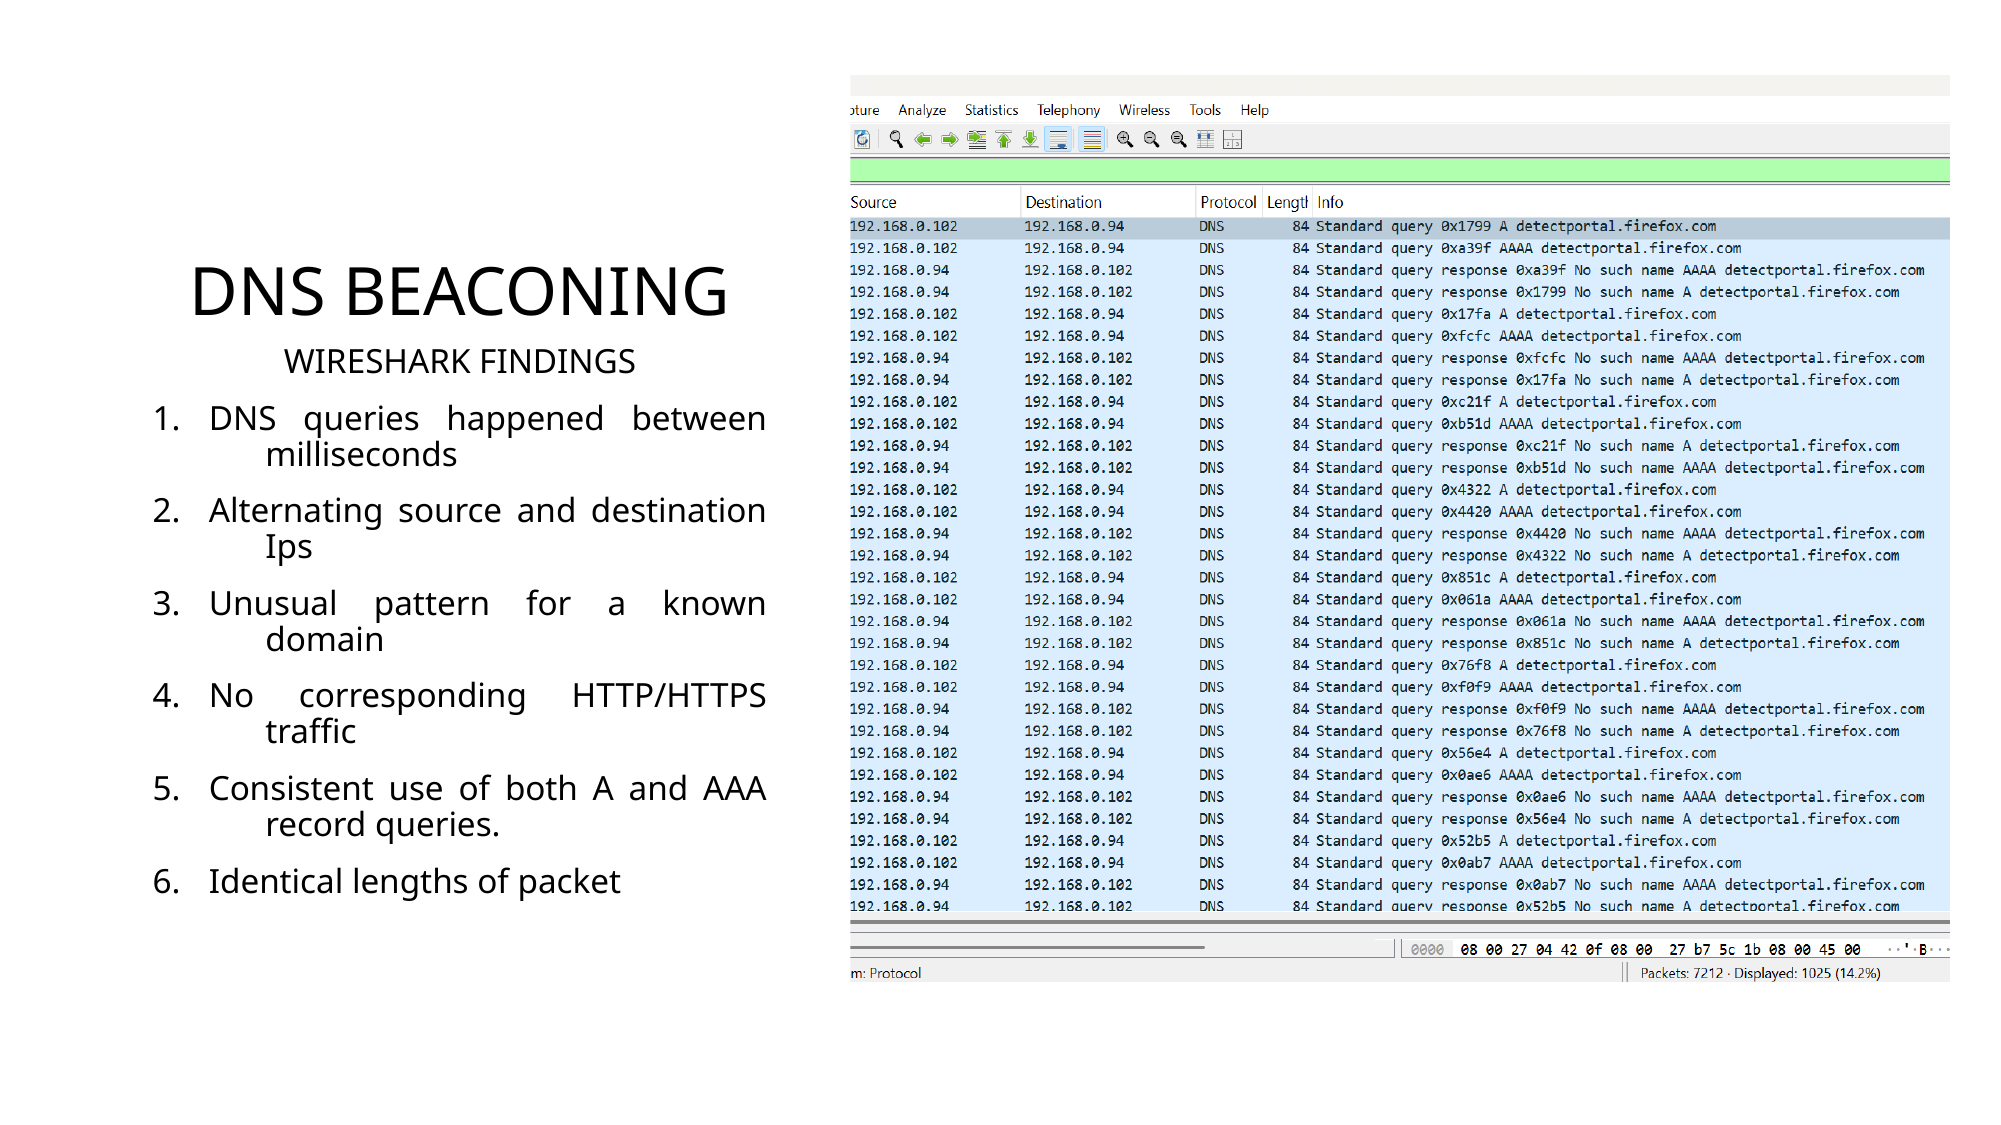

# DNS BEACONING
WIRESHARK FINDINGS
DNS queries happened between milliseconds
Alternating source and destination Ips
Unusual pattern for a known domain
No corresponding HTTP/HTTPS traffic
Consistent use of both A and AAA record queries.
Identical lengths of packet